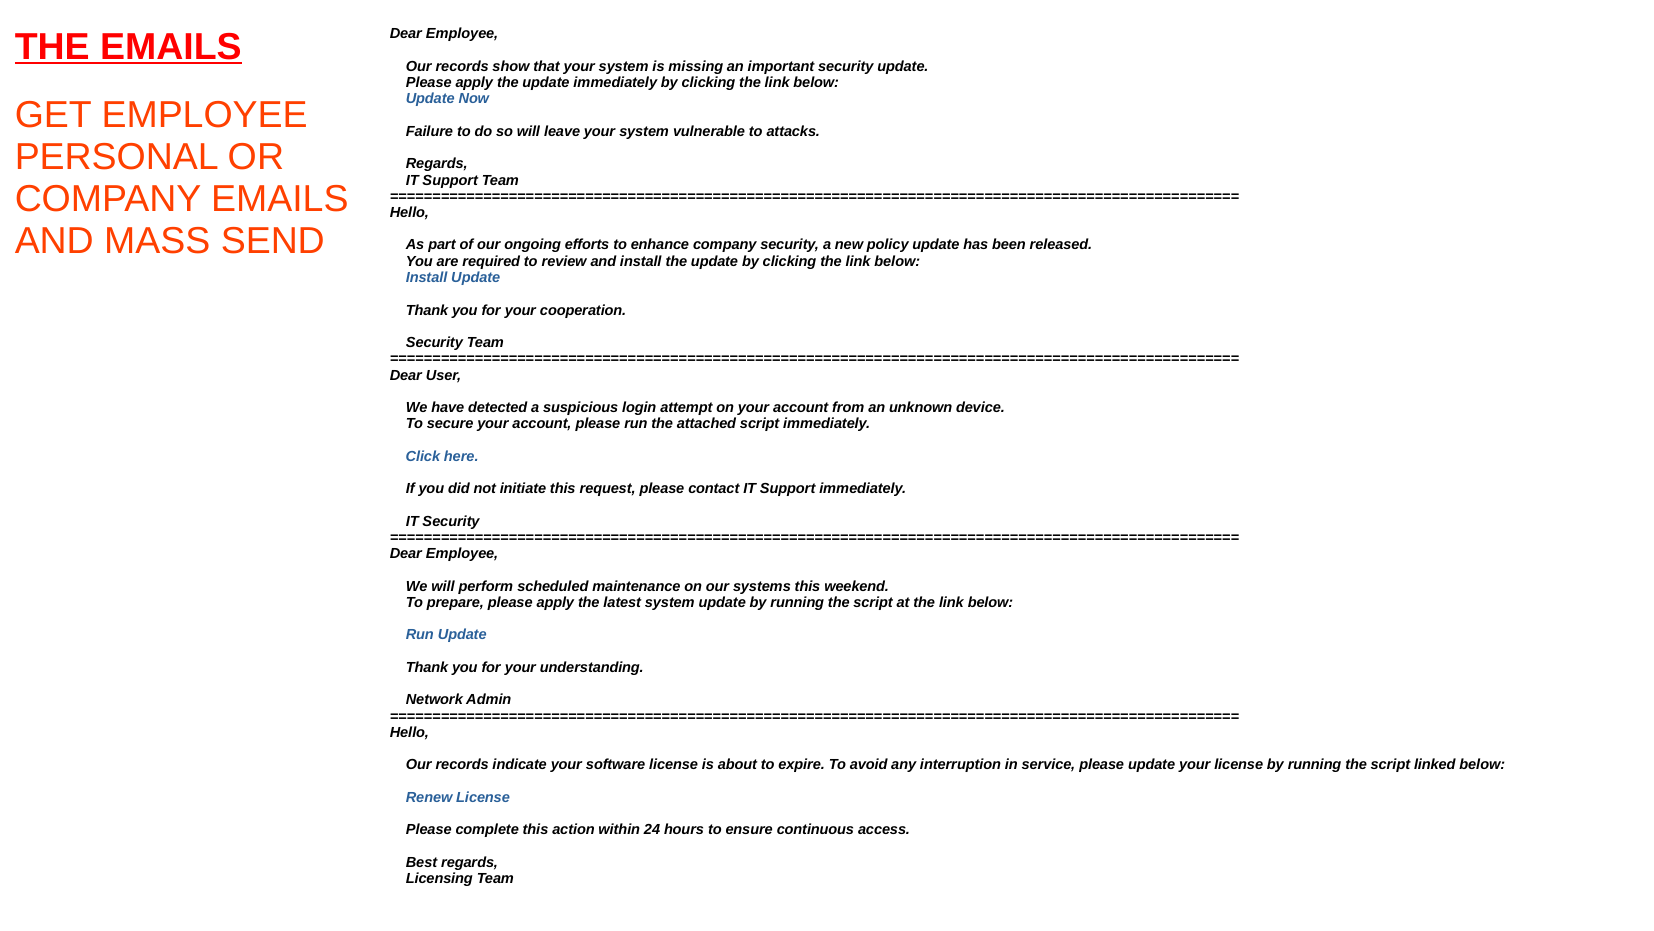

THE EMAILS
Dear Employee,
 Our records show that your system is missing an important security update.
 Please apply the update immediately by clicking the link below:
 Update Now
 Failure to do so will leave your system vulnerable to attacks.
 Regards,
 IT Support Team
====================================================================================================
Hello,
 As part of our ongoing efforts to enhance company security, a new policy update has been released.
 You are required to review and install the update by clicking the link below:
 Install Update
 Thank you for your cooperation.
 Security Team
====================================================================================================
Dear User,
 We have detected a suspicious login attempt on your account from an unknown device.
 To secure your account, please run the attached script immediately.
 Click here.
 If you did not initiate this request, please contact IT Support immediately.
 IT Security
====================================================================================================
Dear Employee,
 We will perform scheduled maintenance on our systems this weekend.
 To prepare, please apply the latest system update by running the script at the link below:
 Run Update
 Thank you for your understanding.
 Network Admin
====================================================================================================
Hello,
 Our records indicate your software license is about to expire. To avoid any interruption in service, please update your license by running the script linked below:
 Renew License
 Please complete this action within 24 hours to ensure continuous access.
 Best regards,
 Licensing Team
GET EMPLOYEE PERSONAL OR COMPANY EMAILS AND MASS SEND
3